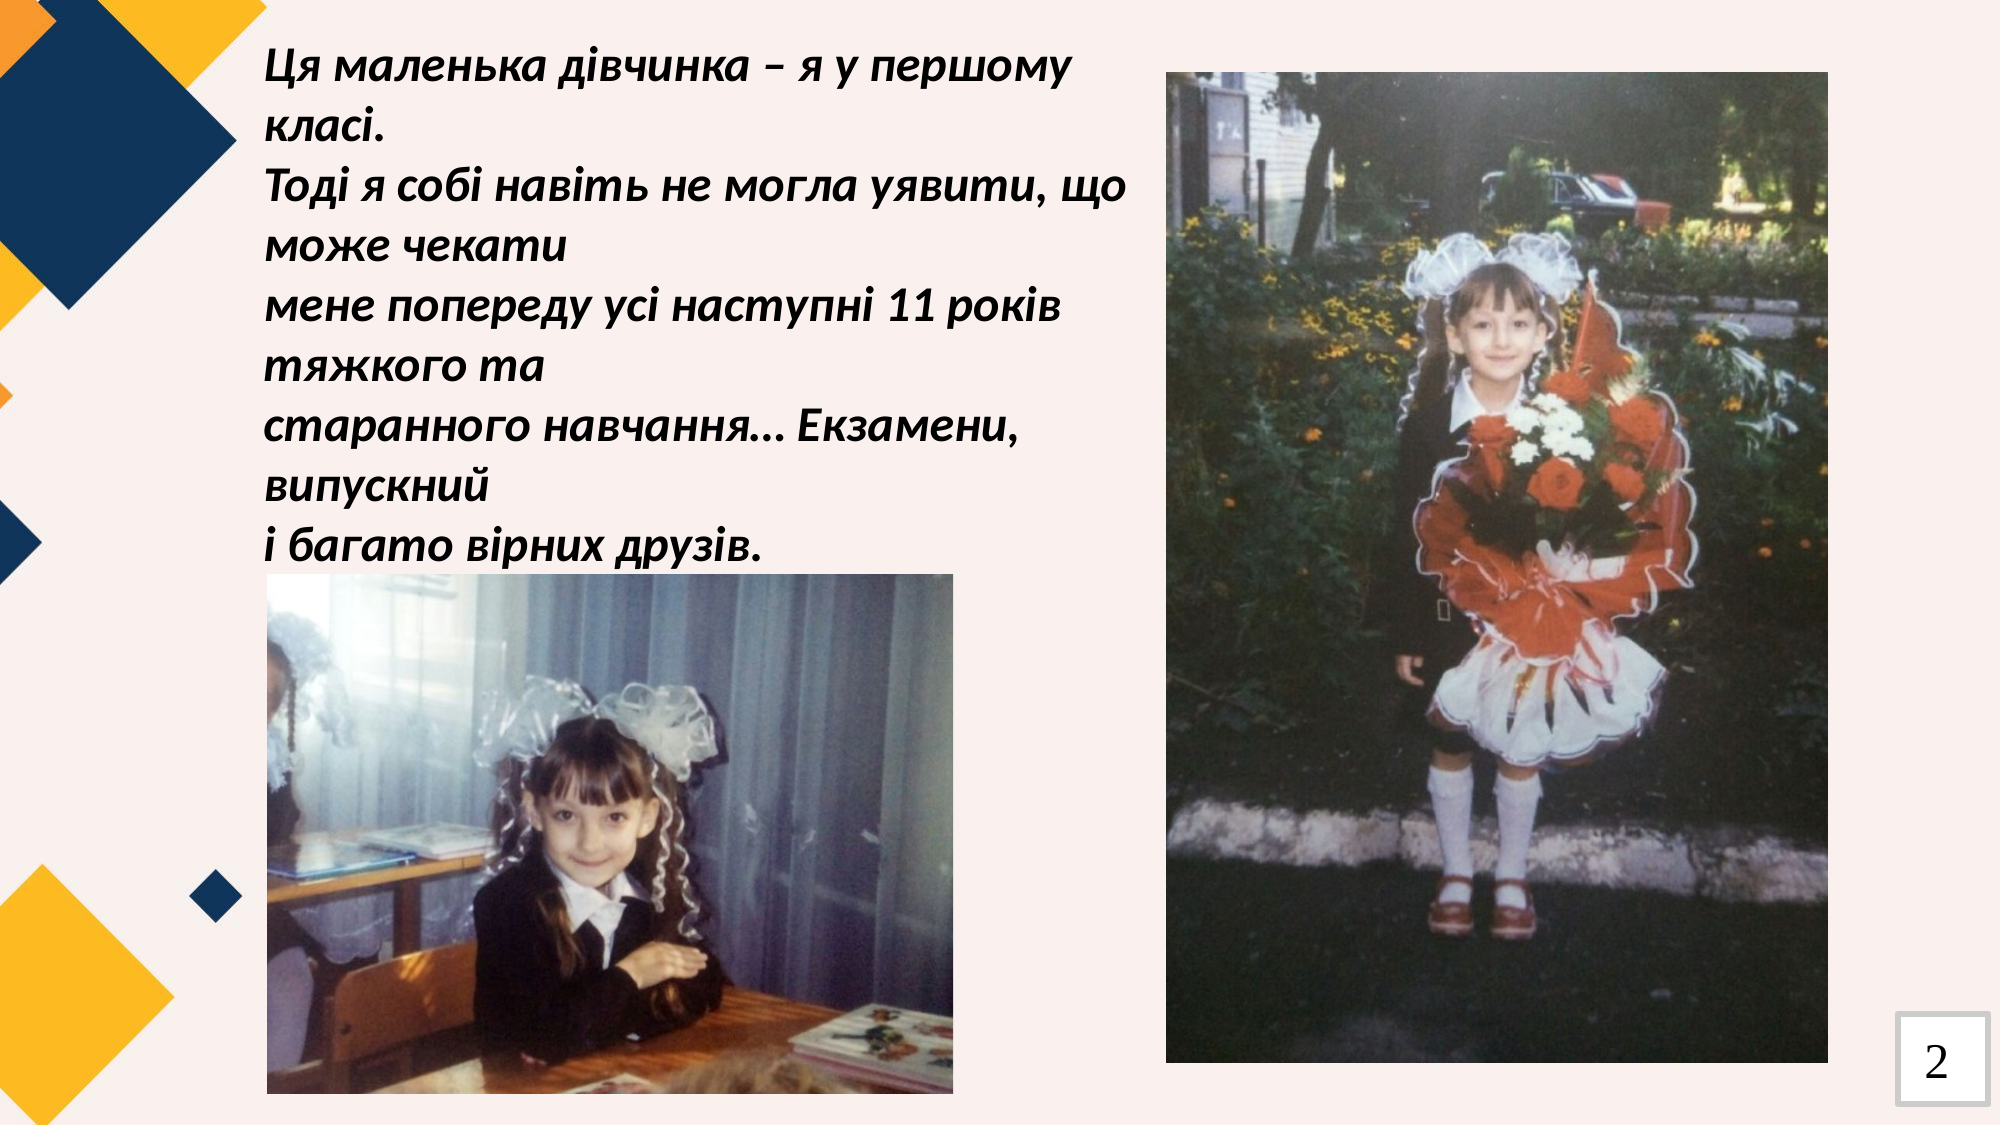

Ця маленька дівчинка – я у першому класі.
Тоді я собі навіть не могла уявити, що може чекати
мене попереду усі наступні 11 років тяжкого та
старанного навчання… Екзамени, випускний
і багато вірних друзів.
2